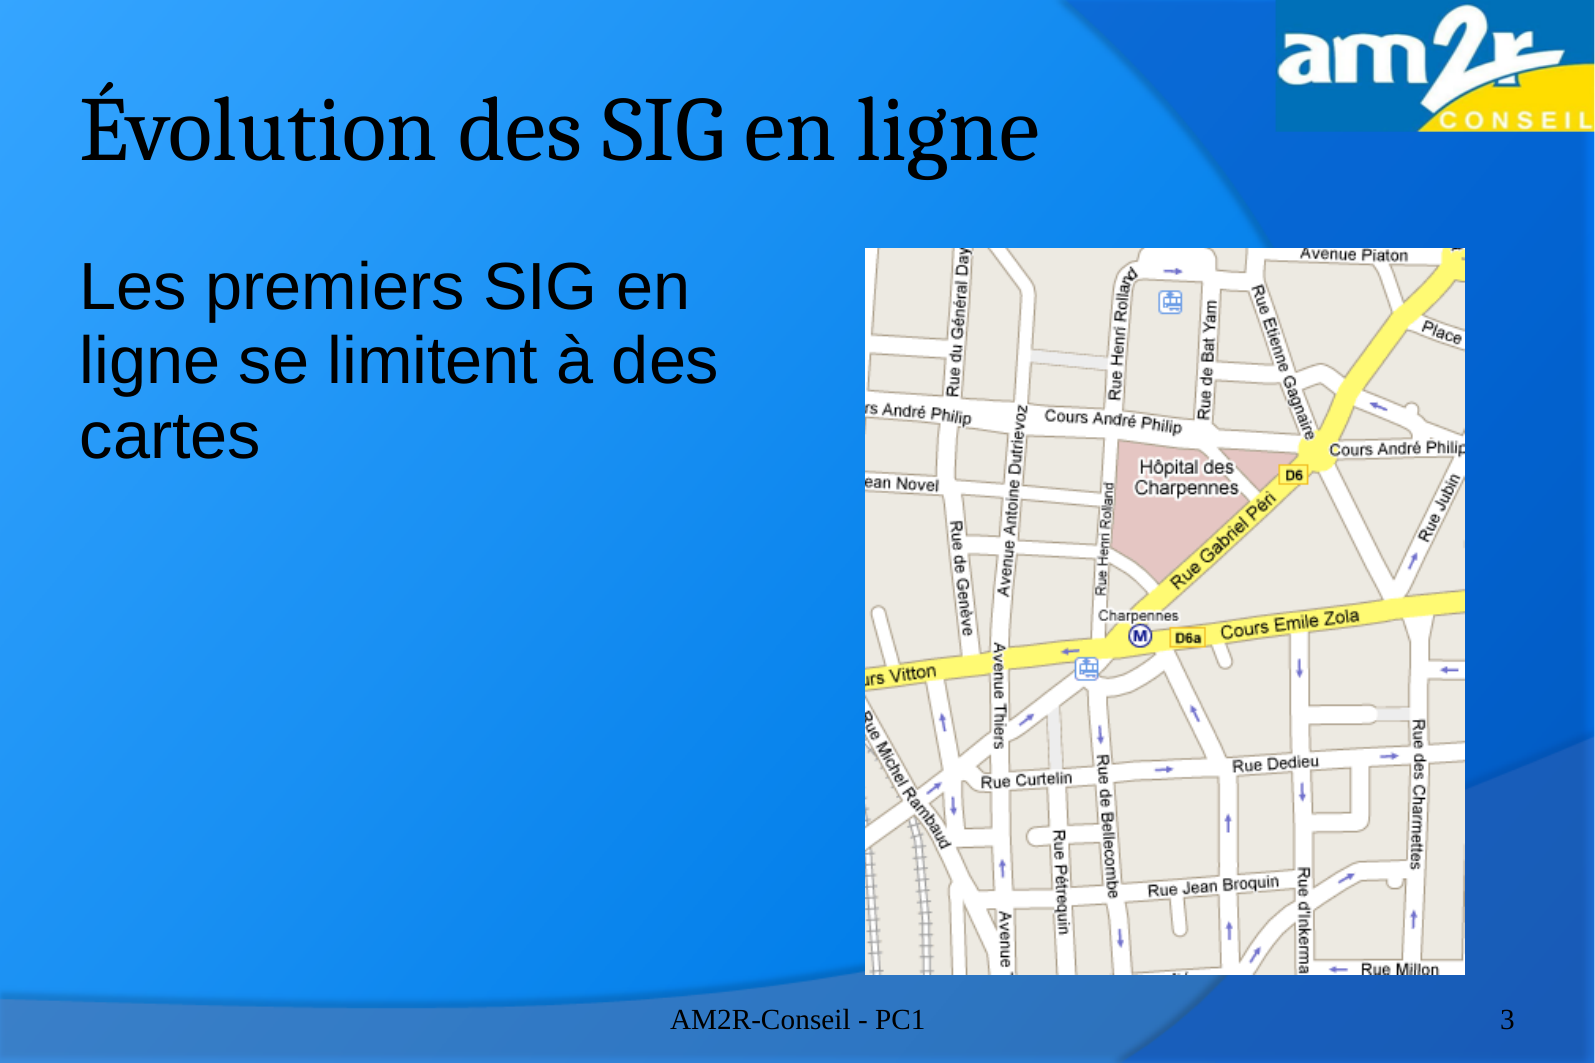

# Évolution des SIG en ligne
Les premiers SIG en ligne se limitent à des cartes
AM2R-Conseil - PC1
3